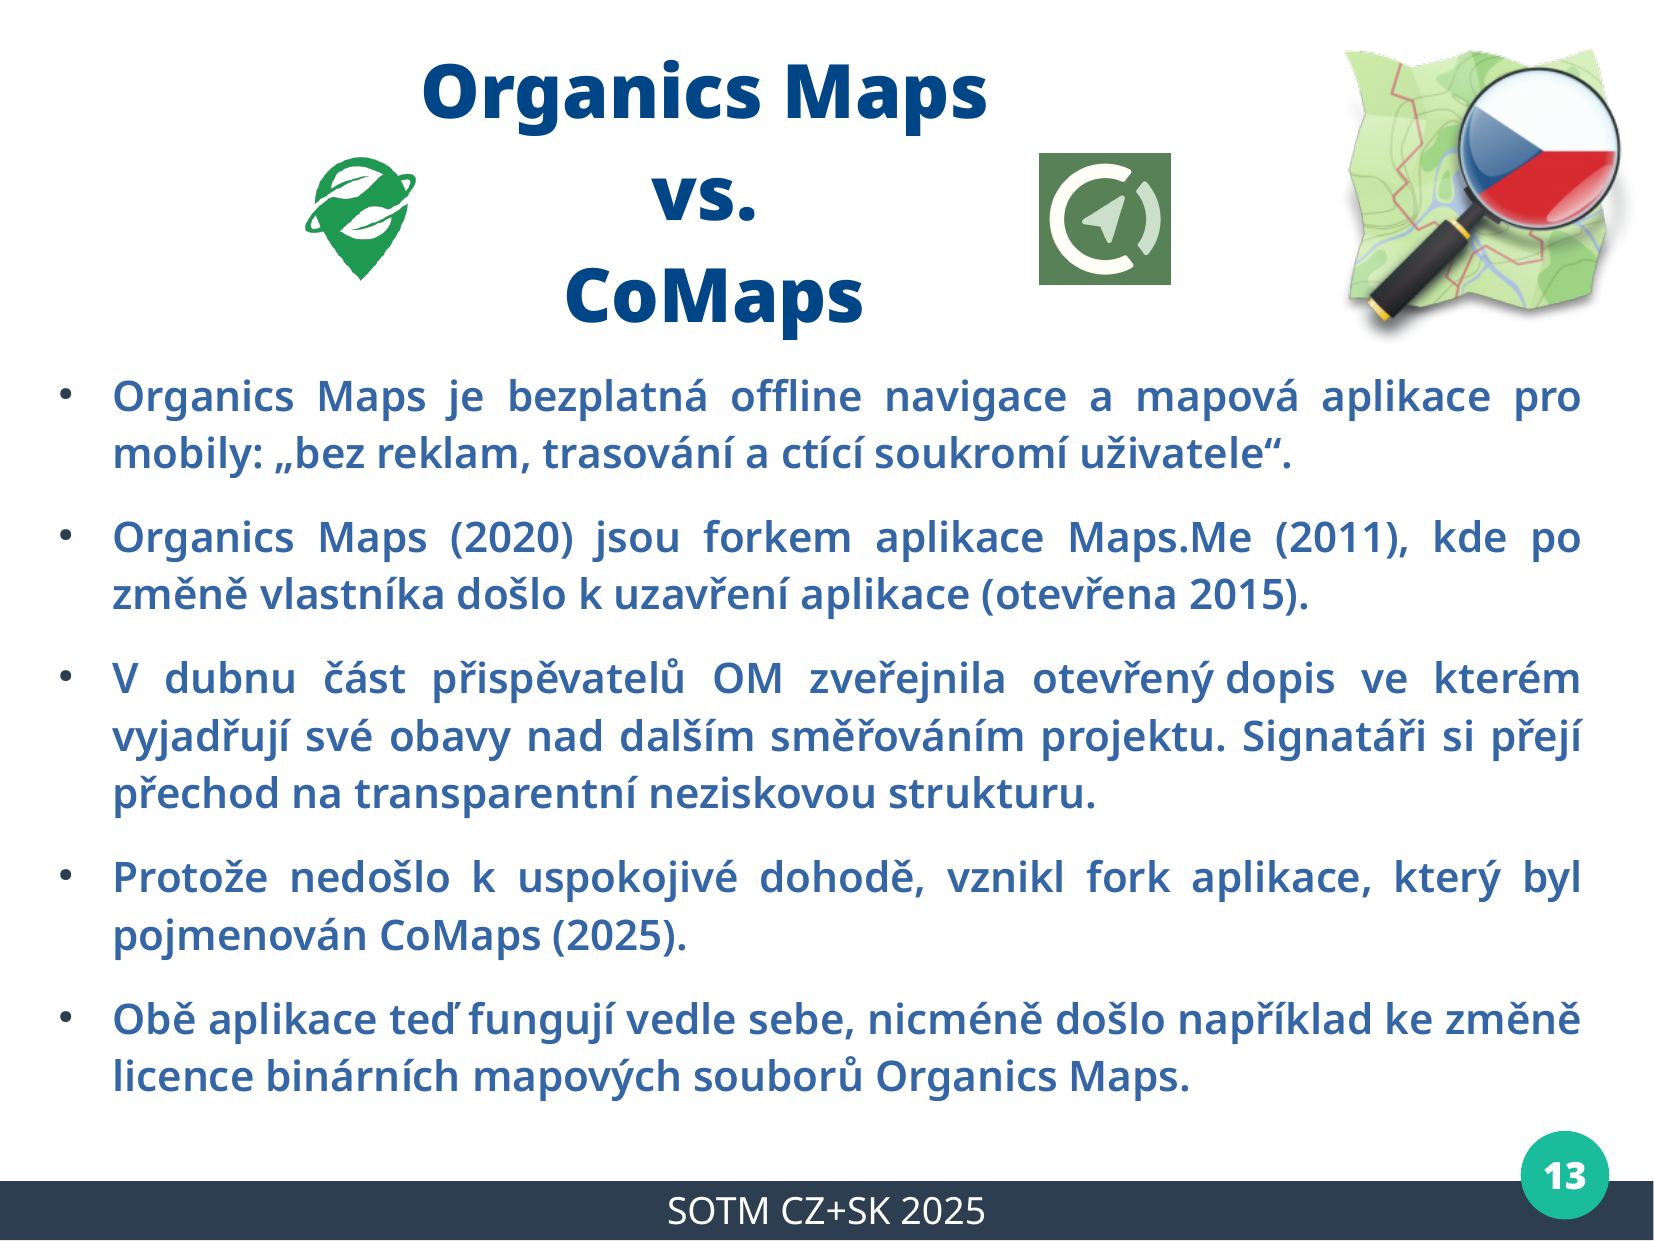

# Organics Maps vs. CoMaps
Organics Maps je bezplatná offline navigace a mapová aplikace pro mobily: „bez reklam, trasování a ctící soukromí uživatele“.
Organics Maps (2020) jsou forkem aplikace Maps.Me (2011), kde po změně vlastníka došlo k uzavření aplikace (otevřena 2015).
V dubnu část přispěvatelů OM zveřejnila otevřený dopis ve kterém vyjadřují své obavy nad dalším směřováním projektu. Signatáři si přejí přechod na transparentní neziskovou strukturu.
Protože nedošlo k uspokojivé dohodě, vznikl fork aplikace, který byl pojmenován CoMaps (2025).
Obě aplikace teď fungují vedle sebe, nicméně došlo například ke změně licence binárních mapových souborů Organics Maps.
13
SOTM CZ+SK 2025